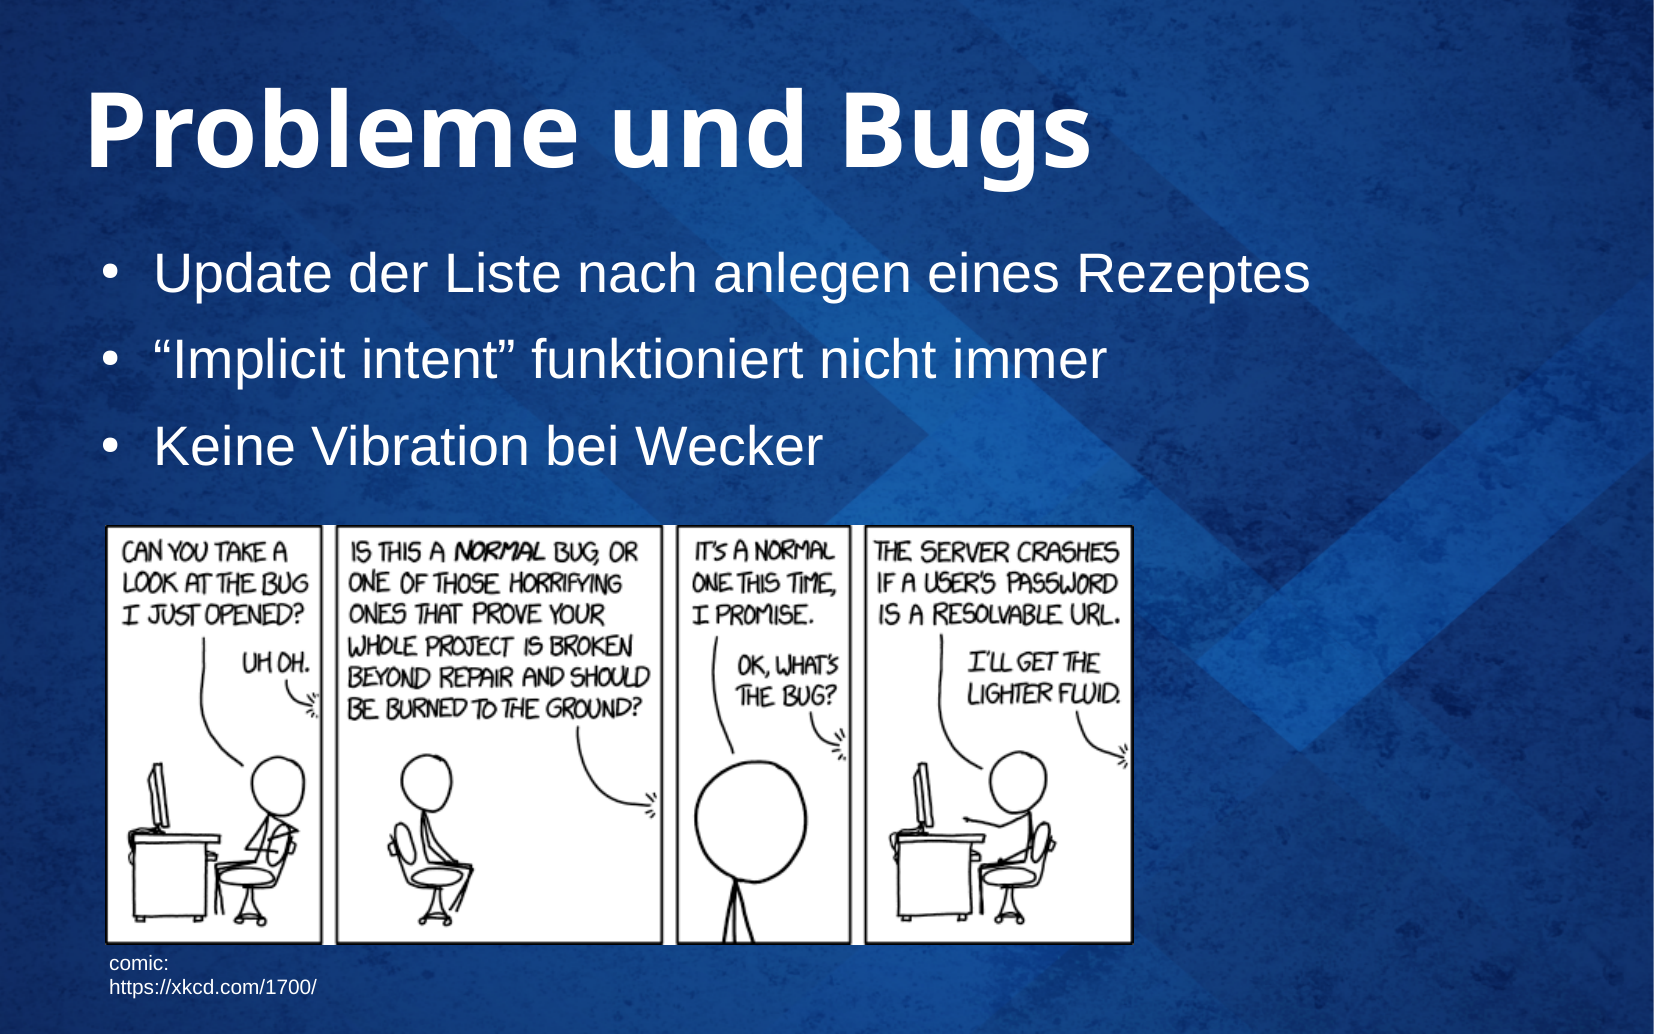

# Probleme und Bugs
Update der Liste nach anlegen eines Rezeptes
“Implicit intent” funktioniert nicht immer
Keine Vibration bei Wecker
comic: https://xkcd.com/1700/